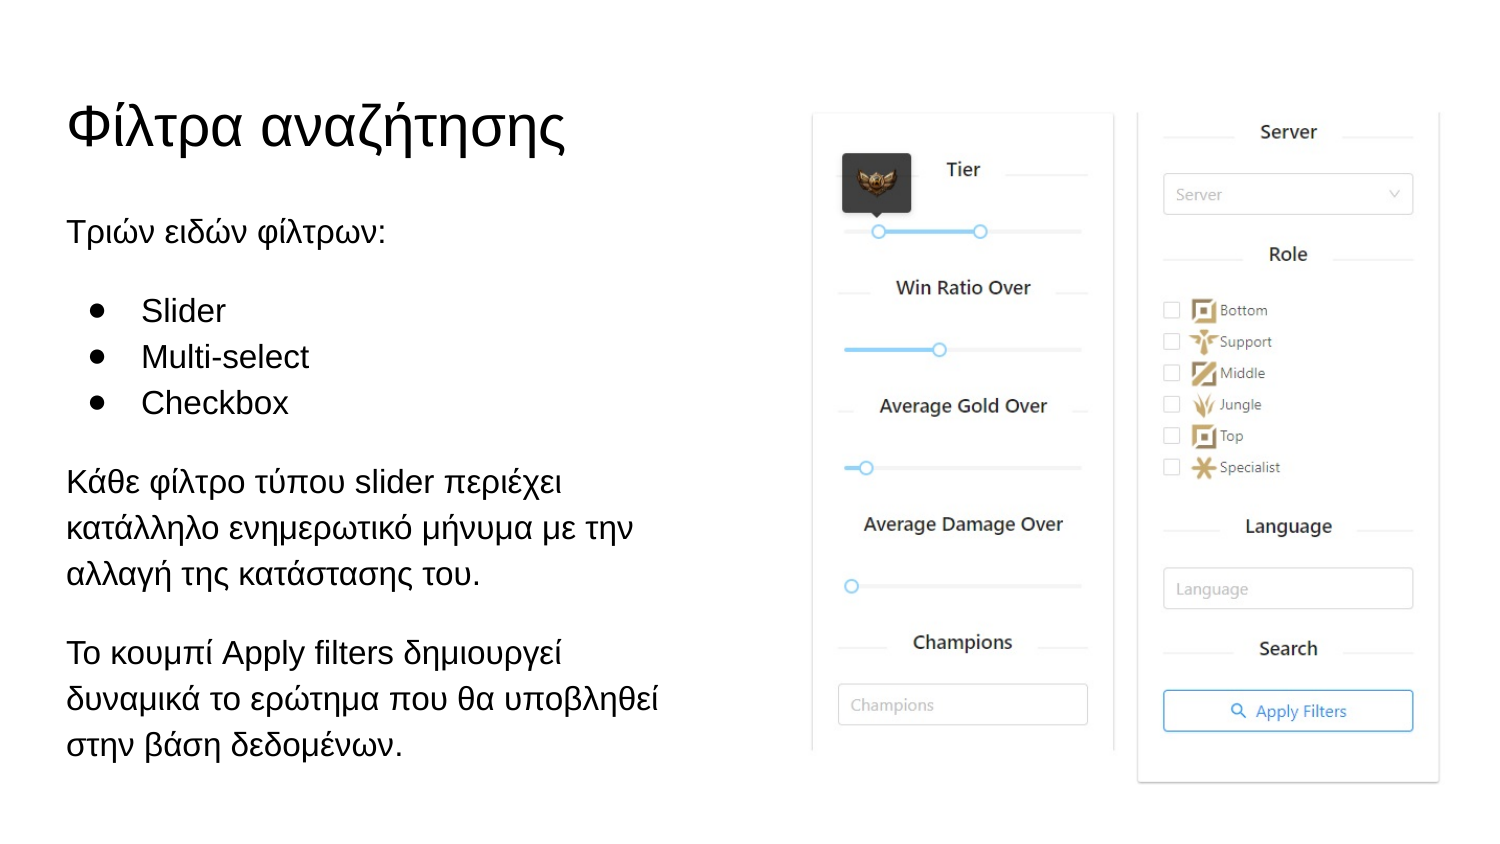

# Φίλτρα αναζήτησης
Τριών ειδών φίλτρων:
Slider
Multi-select
Checkbox
Κάθε φίλτρο τύπου slider περιέχει κατάλληλο ενημερωτικό μήνυμα με την αλλαγή της κατάστασης του.
Το κουμπί Apply filters δημιουργεί δυναμικά το ερώτημα που θα υποβληθεί στην βάση δεδομένων.